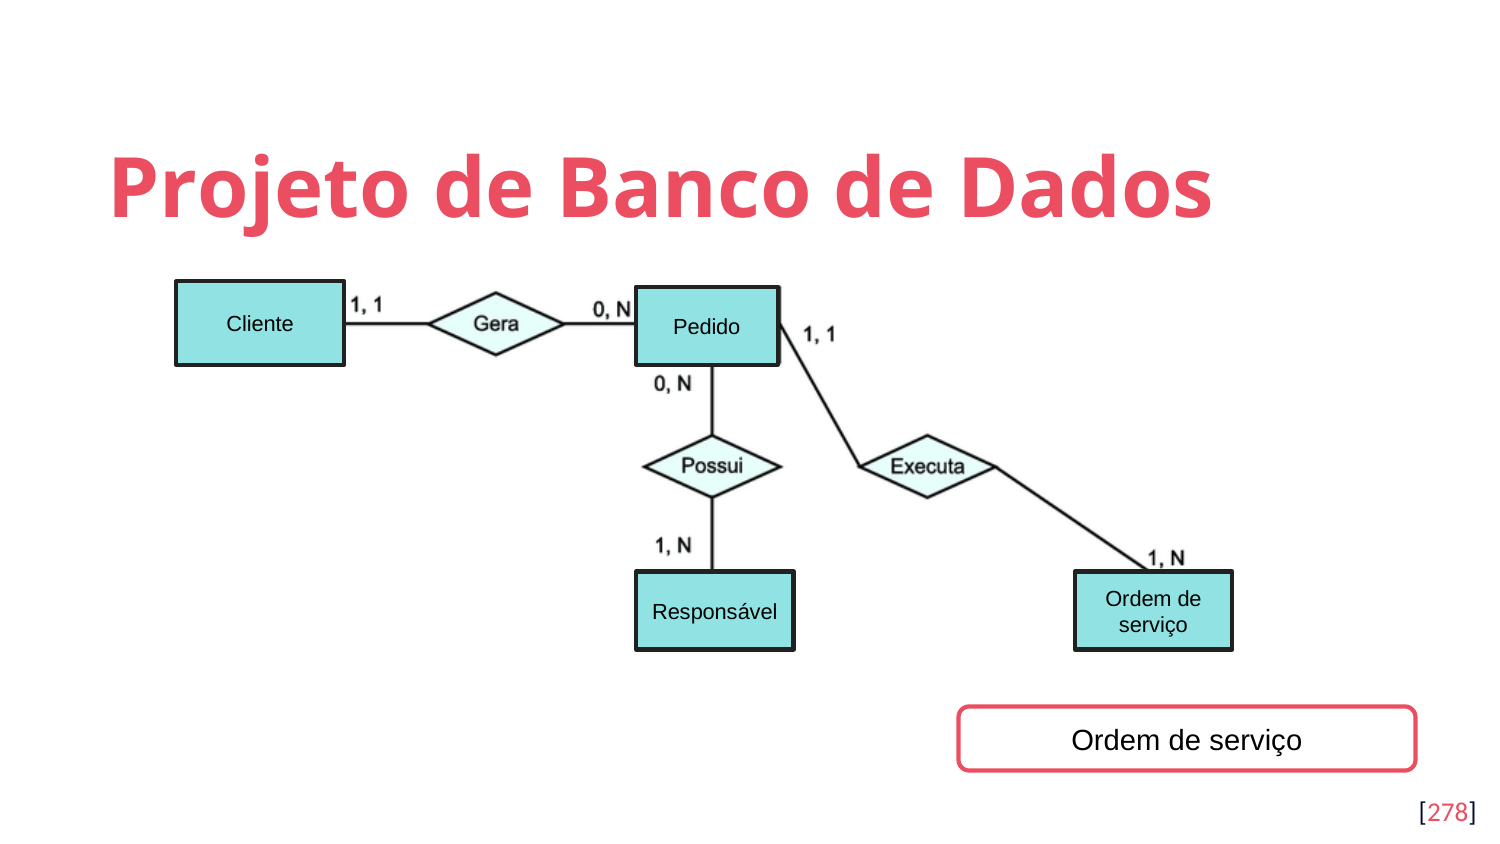

Projeto de Banco de Dados
Cliente
Pedido
Responsável
Ordem de serviço
Ordem de serviço